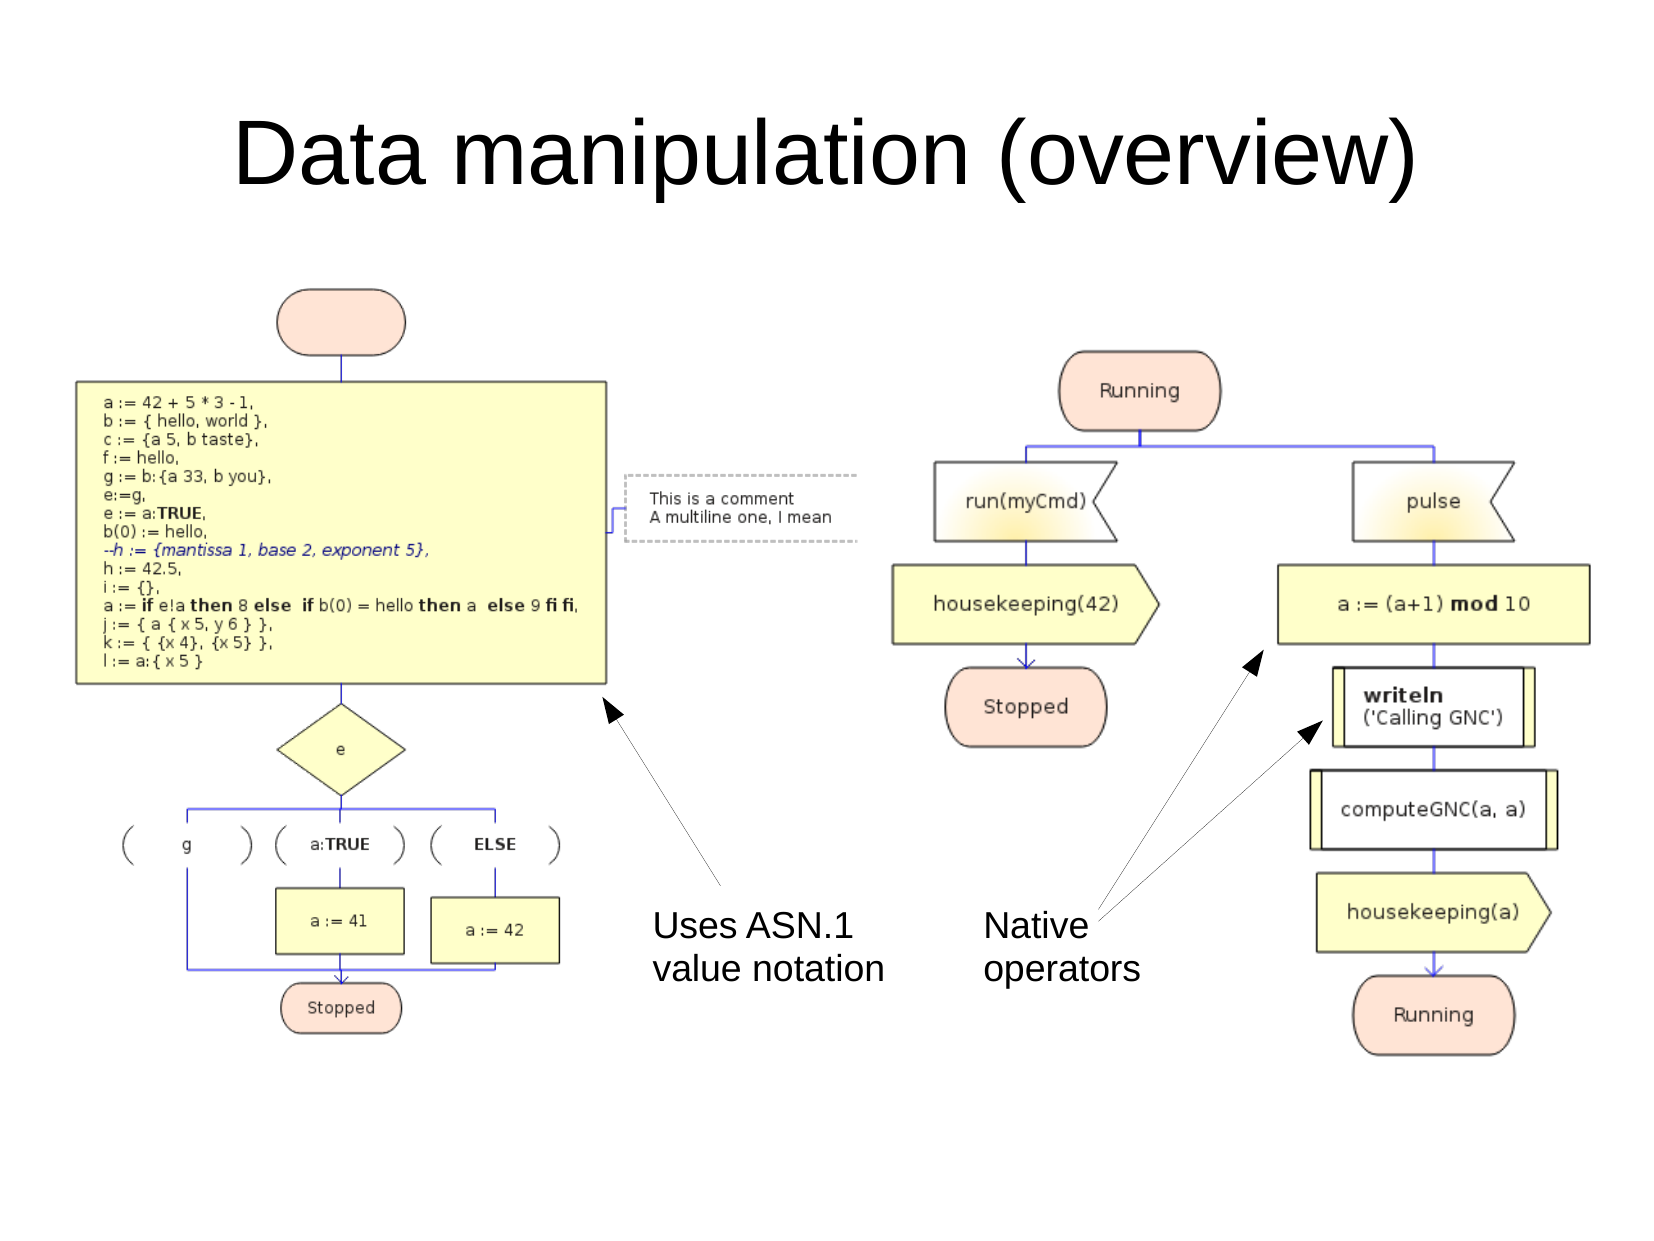

# Data manipulation (overview)
Uses ASN.1
value notation
Native operators